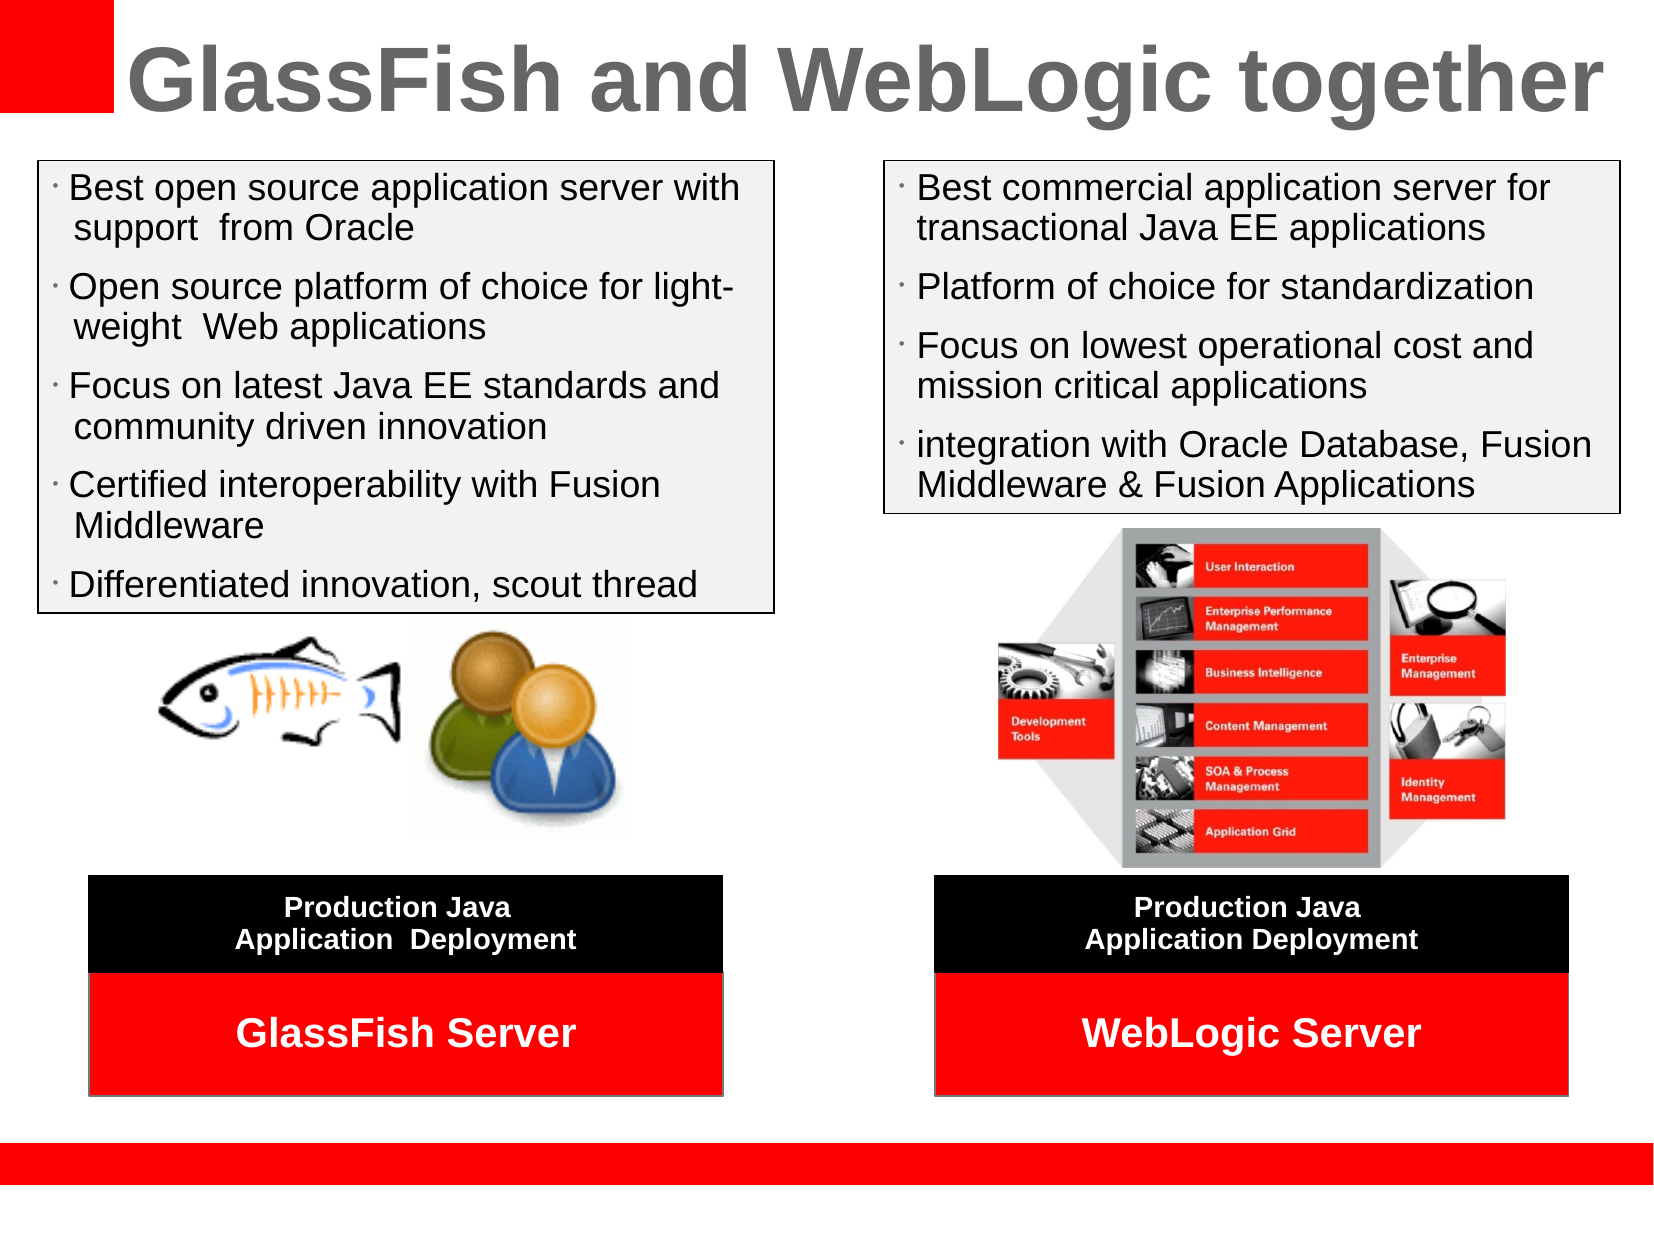

# GlassFish and WebLogic together
 Best open source application server with
 support from Oracle
 Open source platform of choice for light-
 weight Web applications
 Focus on latest Java EE standards and
 community driven innovation
 Certified interoperability with Fusion
 Middleware
 Differentiated innovation, scout thread
Best commercial application server for transactional Java EE applications
Platform of choice for standardization
Focus on lowest operational cost and mission critical applications
integration with Oracle Database, Fusion Middleware & Fusion Applications
Production Java
Application Deployment
Production Java
Application Deployment
GlassFish Server
WebLogic Server